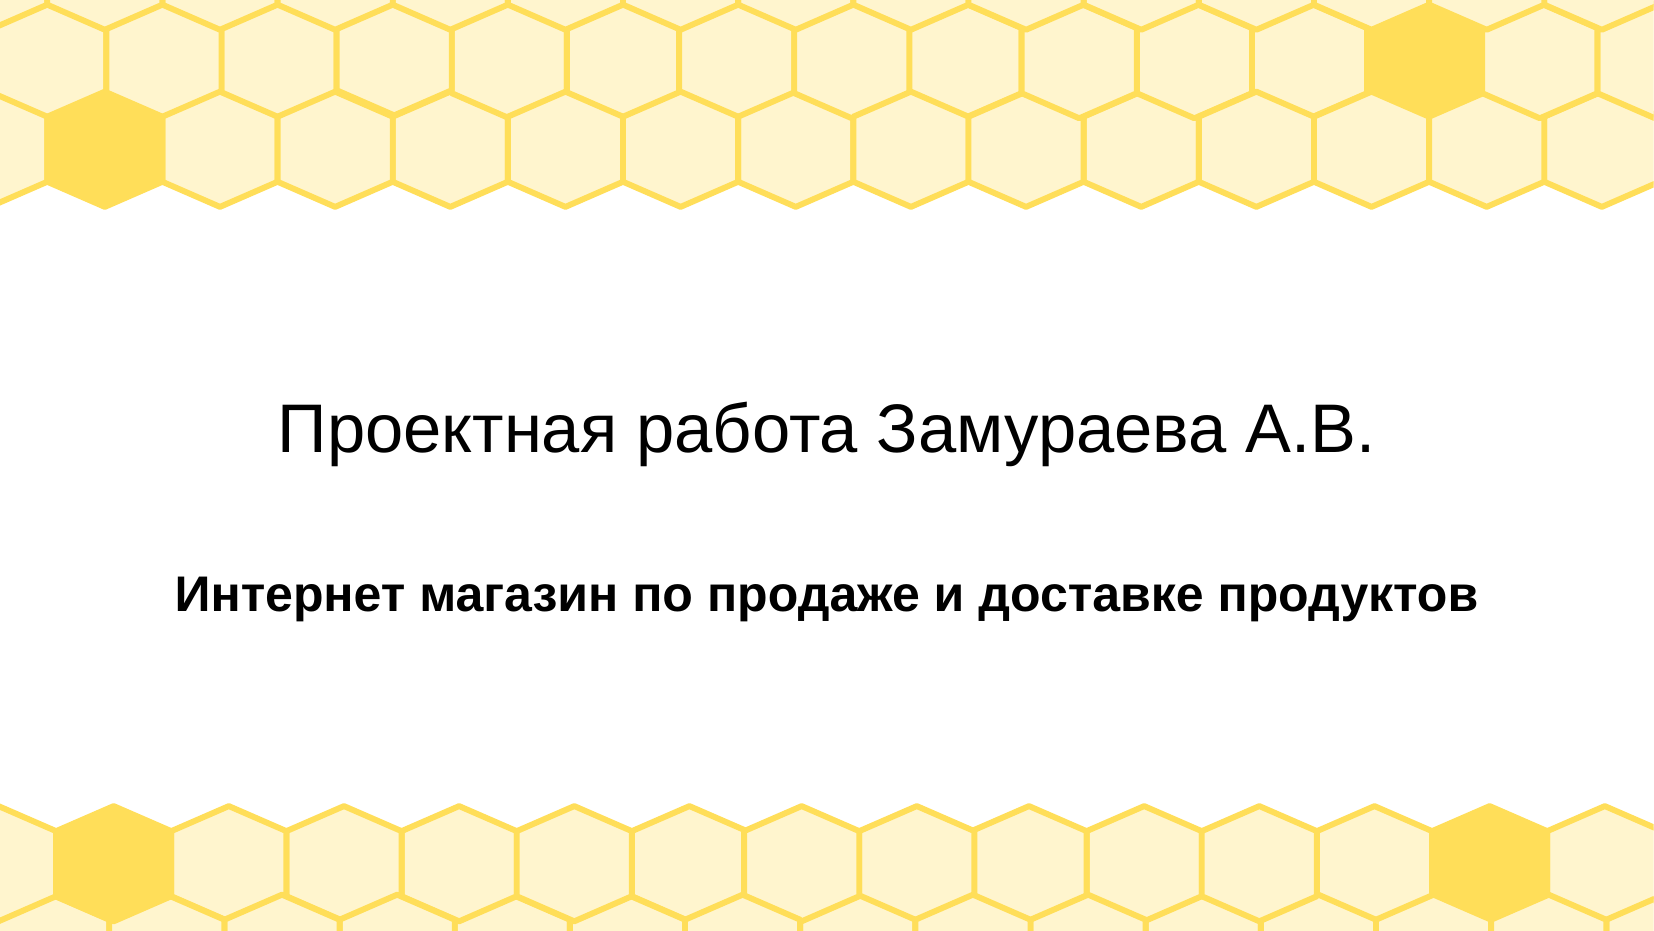

# Проектная работа Замураева А.В.
Интернет магазин по продаже и доставке продуктов